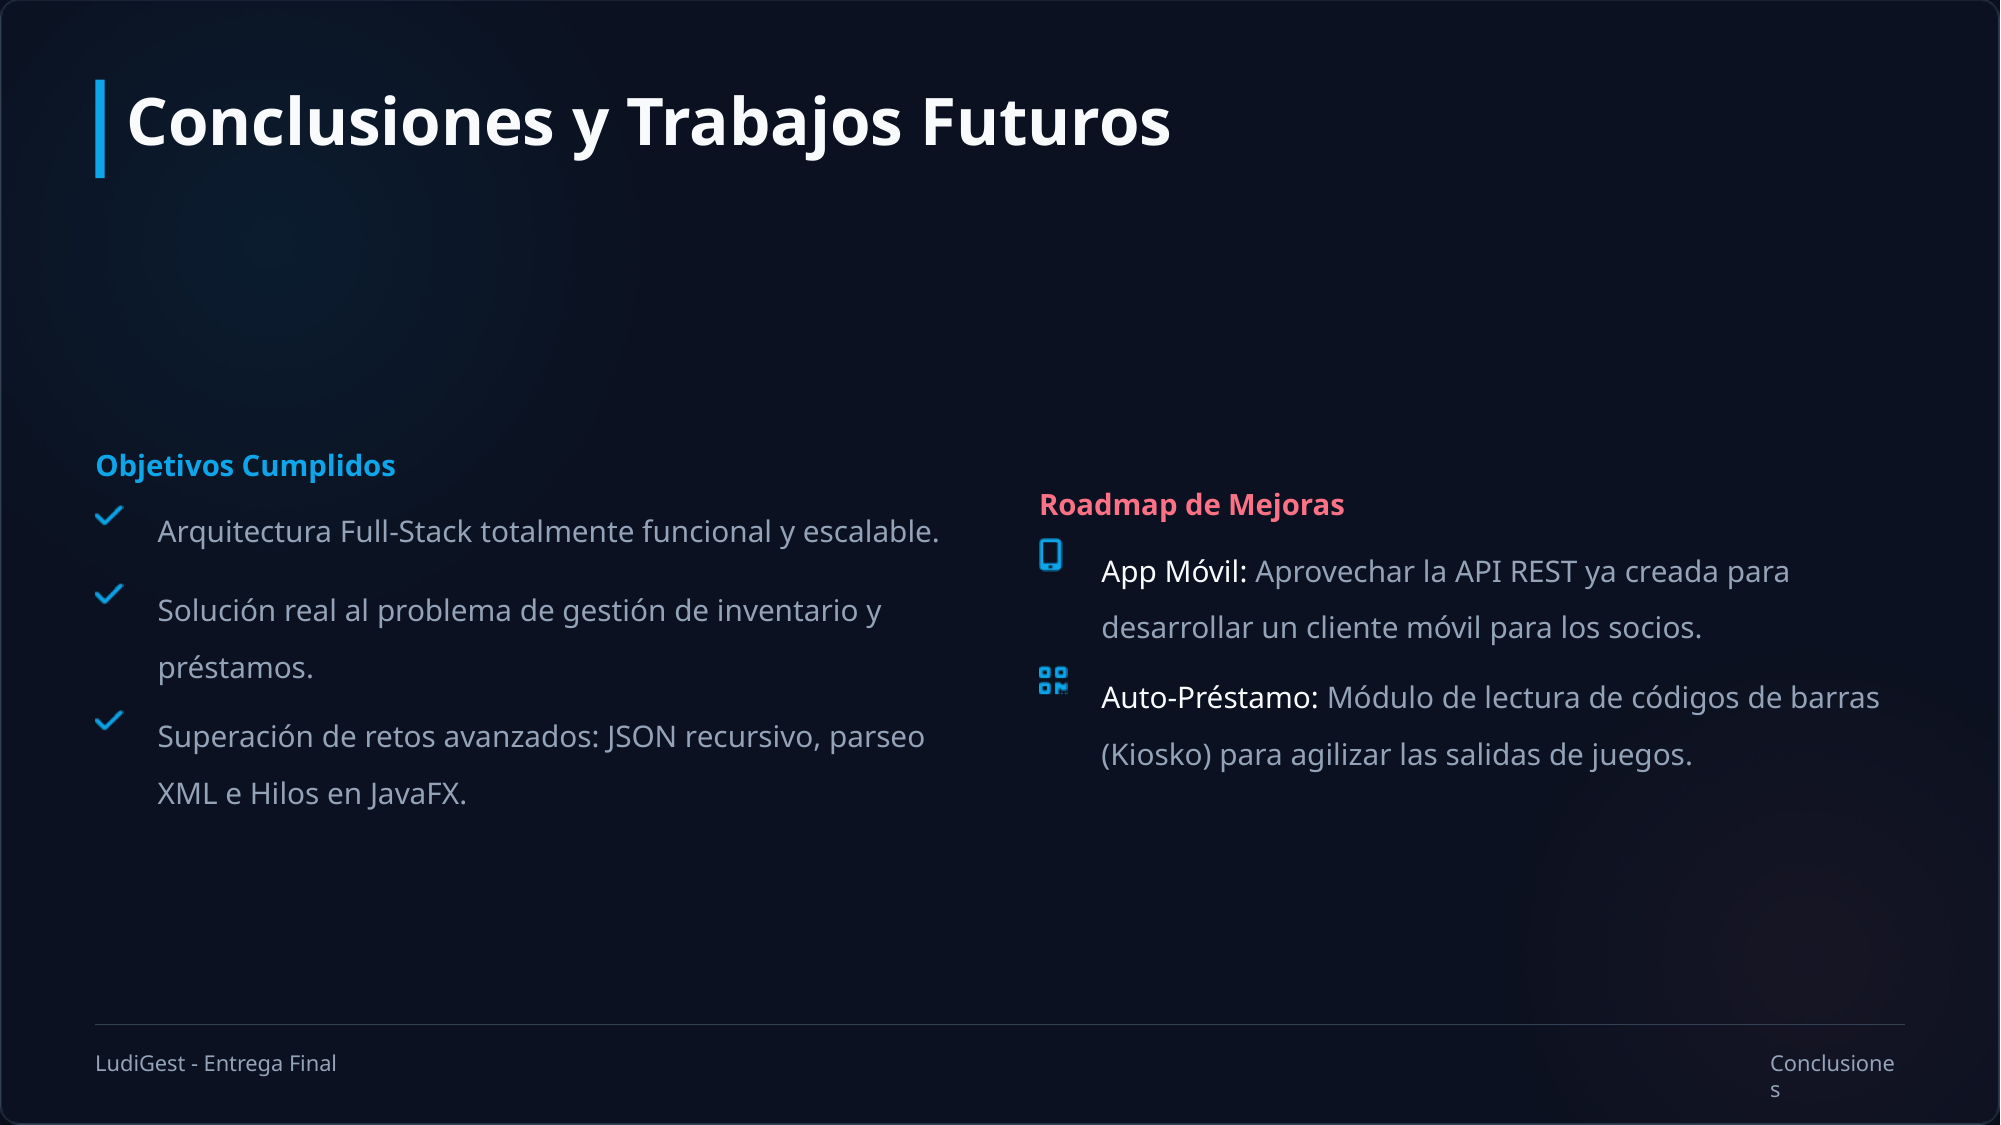

Conclusiones y Trabajos Futuros
Objetivos Cumplidos
Roadmap de Mejoras
Arquitectura Full-Stack totalmente funcional y escalable.
App Móvil: Aprovechar la API REST ya creada para desarrollar un cliente móvil para los socios.
Solución real al problema de gestión de inventario y préstamos.
Auto-Préstamo: Módulo de lectura de códigos de barras (Kiosko) para agilizar las salidas de juegos.
Superación de retos avanzados: JSON recursivo, parseo XML e Hilos en JavaFX.
LudiGest - Entrega Final
Conclusiones